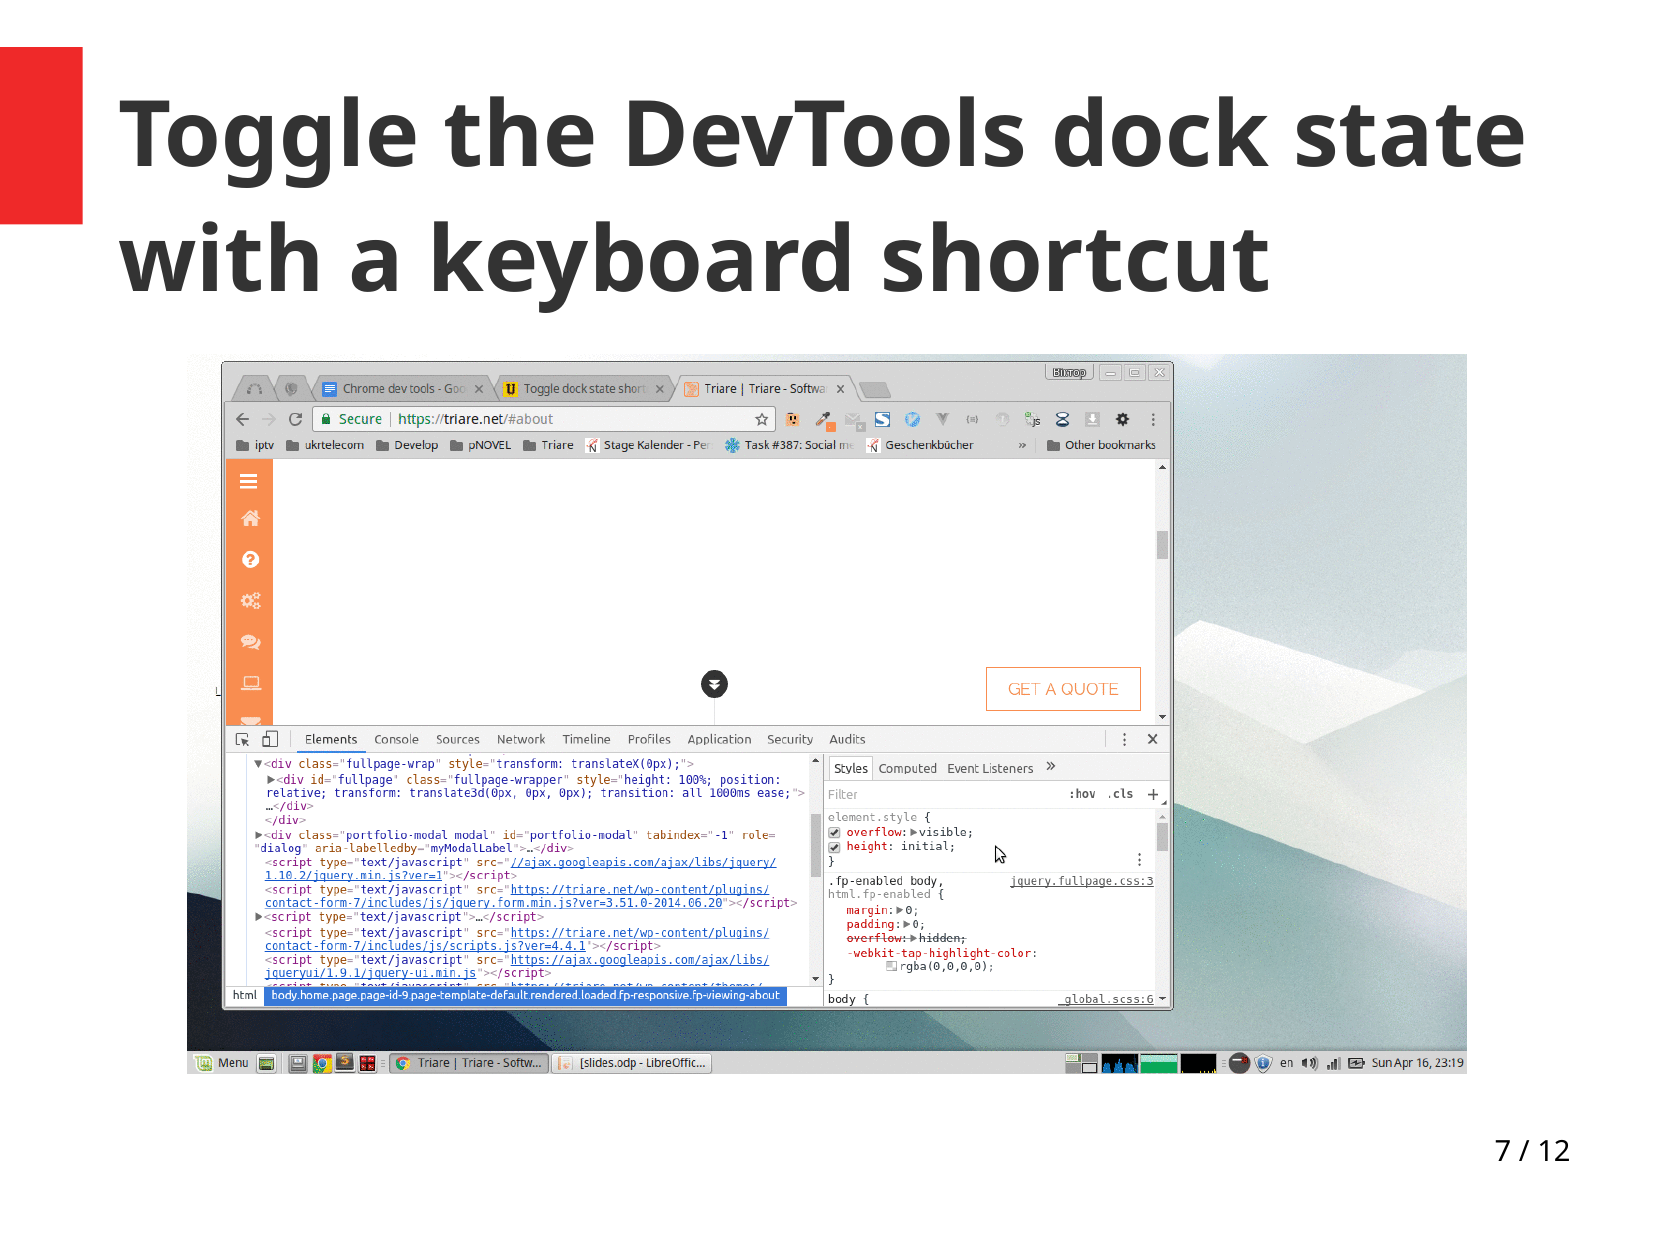

# Toggle the DevTools dock state with a keyboard shortcut
7